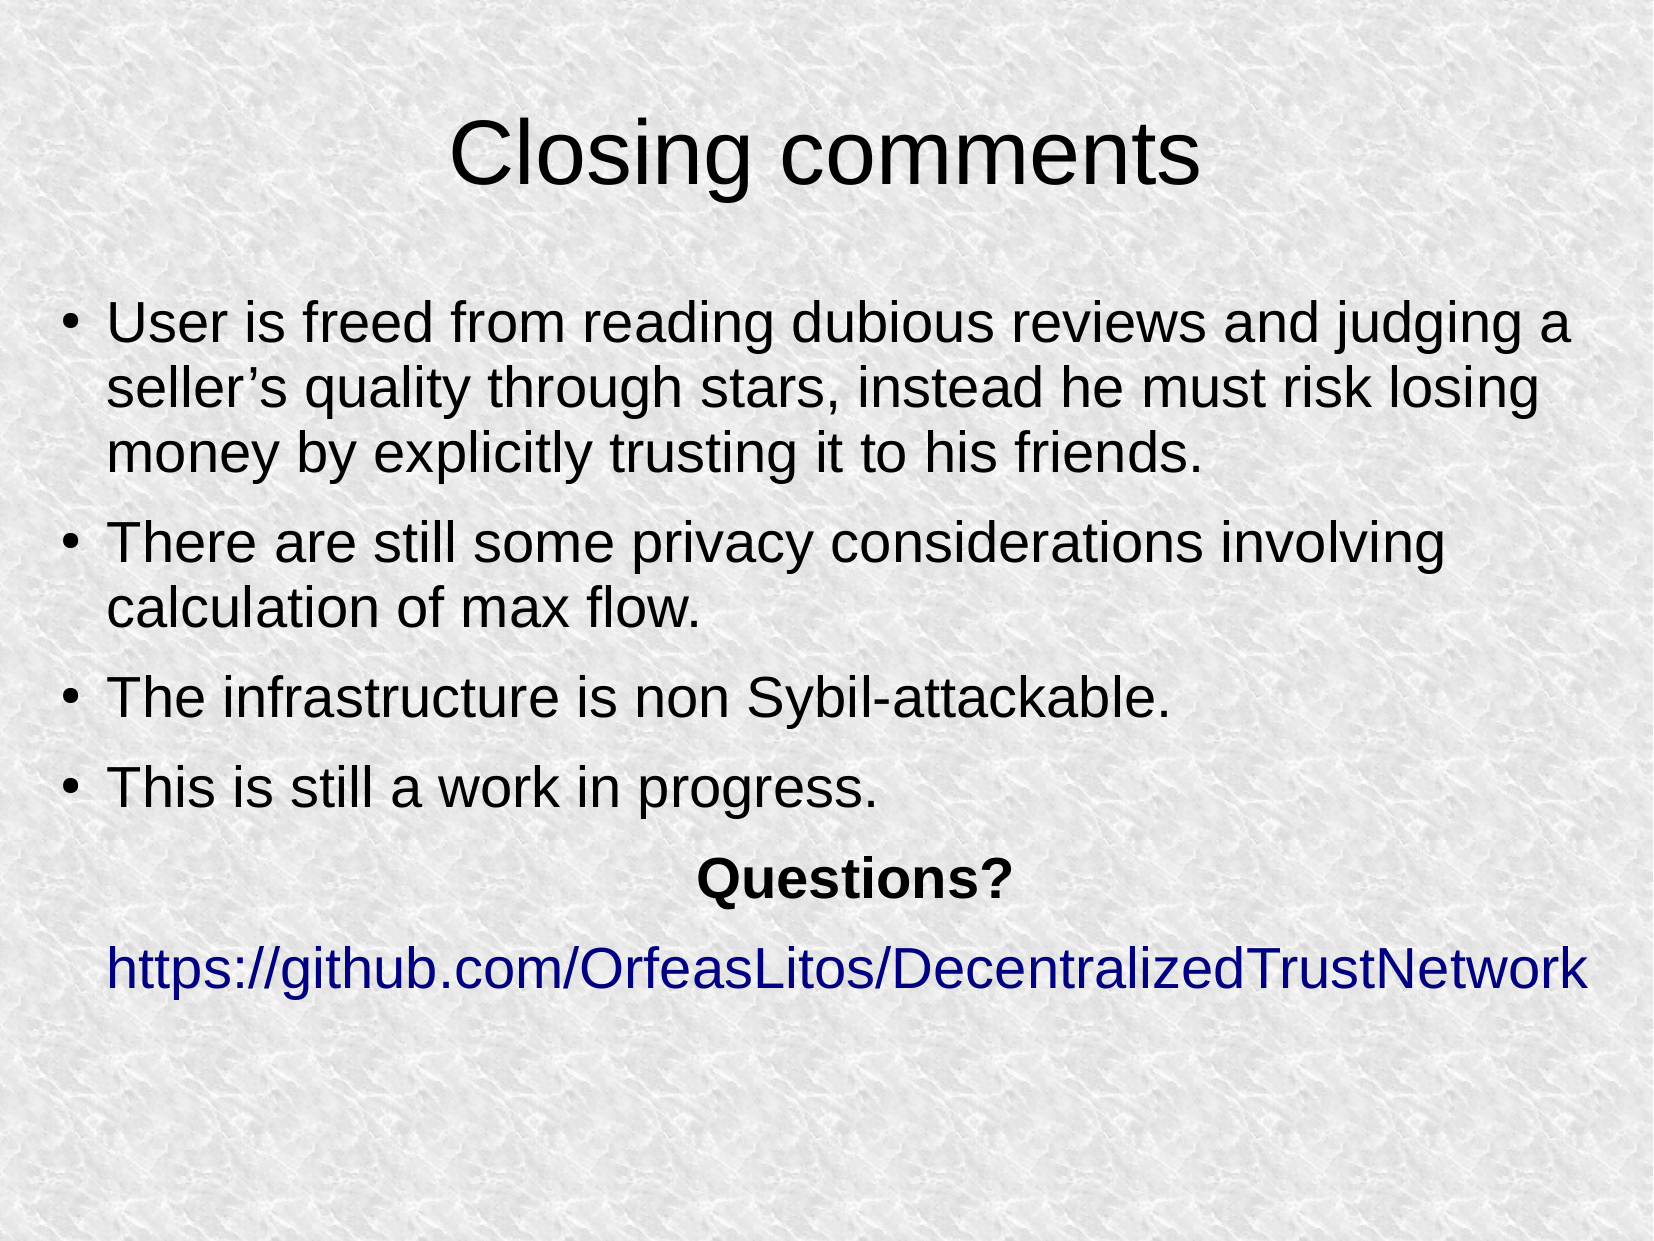

# Closing comments
User is freed from reading dubious reviews and judging a seller’s quality through stars, instead he must risk losing money by explicitly trusting it to his friends.
There are still some privacy considerations involving calculation of max flow.
The infrastructure is non Sybil-attackable.
This is still a work in progress.
Questions?
https://github.com/OrfeasLitos/DecentralizedTrustNetwork